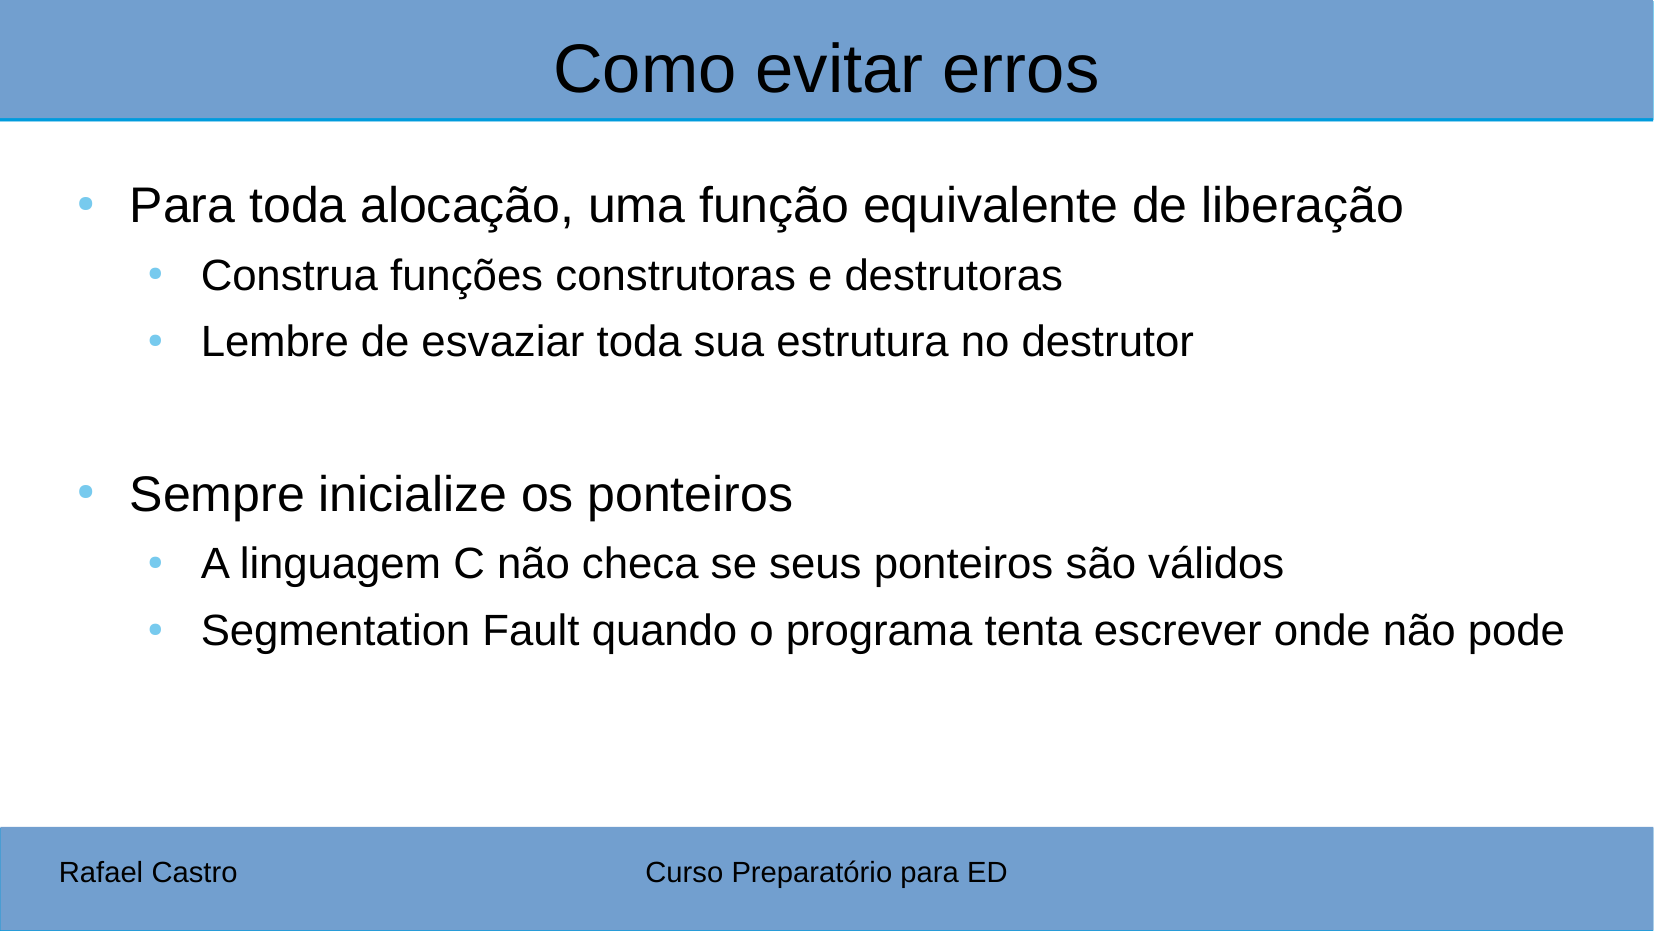

# Como evitar erros
Para toda alocação, uma função equivalente de liberação
Construa funções construtoras e destrutoras
Lembre de esvaziar toda sua estrutura no destrutor
Sempre inicialize os ponteiros
A linguagem C não checa se seus ponteiros são válidos
Segmentation Fault quando o programa tenta escrever onde não pode
Curso Preparatório para ED